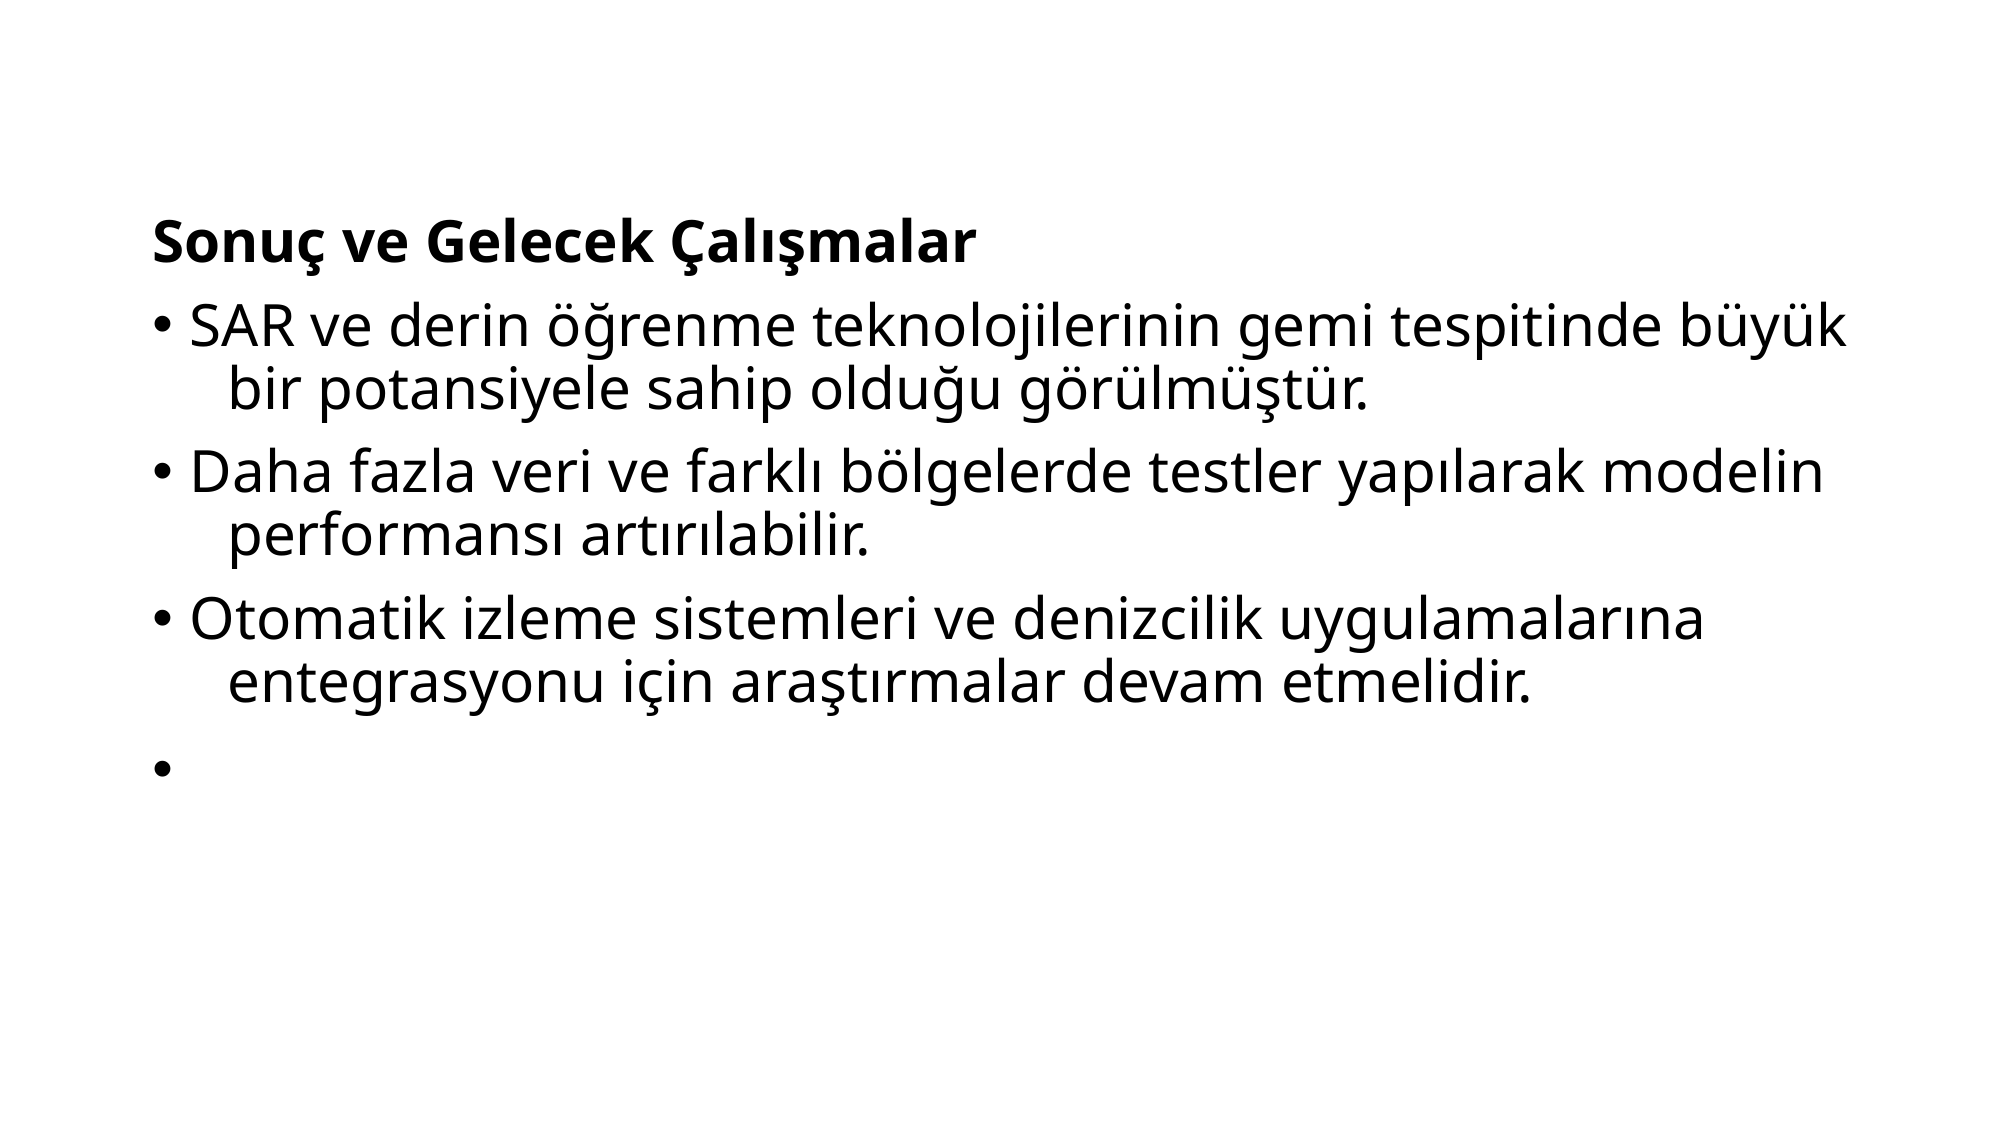

# Sonuç ve Gelecek Çalışmalar
SAR ve derin öğrenme teknolojilerinin gemi tespitinde büyük bir potansiyele sahip olduğu görülmüştür.
Daha fazla veri ve farklı bölgelerde testler yapılarak modelin performansı artırılabilir.
Otomatik izleme sistemleri ve denizcilik uygulamalarına entegrasyonu için araştırmalar devam etmelidir.